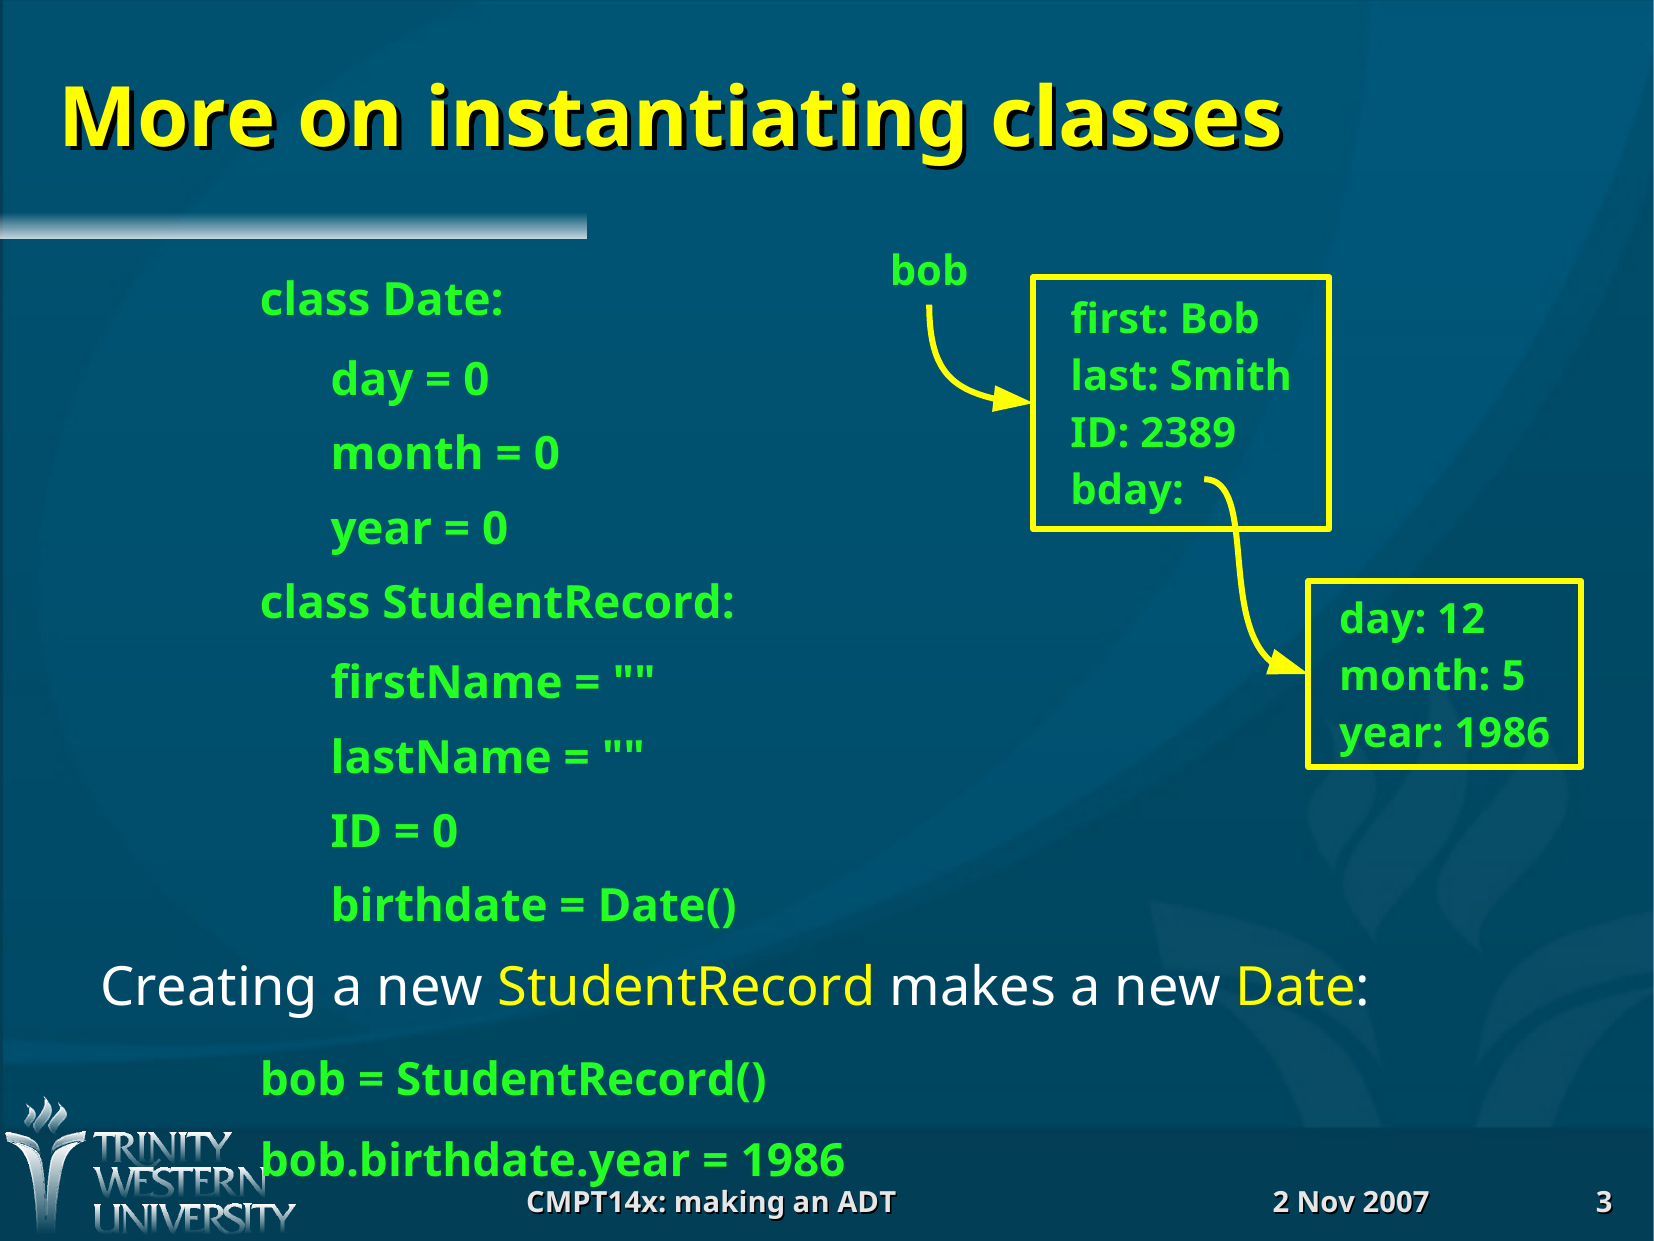

# More on instantiating classes
bob
class Date:
day = 0
month = 0
year = 0
class StudentRecord:
firstName = ""
lastName = ""
ID = 0
birthdate = Date()
Creating a new StudentRecord makes a new Date:
bob = StudentRecord()
bob.birthdate.year = 1986
first: Bob
last: Smith
ID: 2389
bday:
day: 12
month: 5
year: 1986
CMPT14x: making an ADT
2 Nov 2007
3